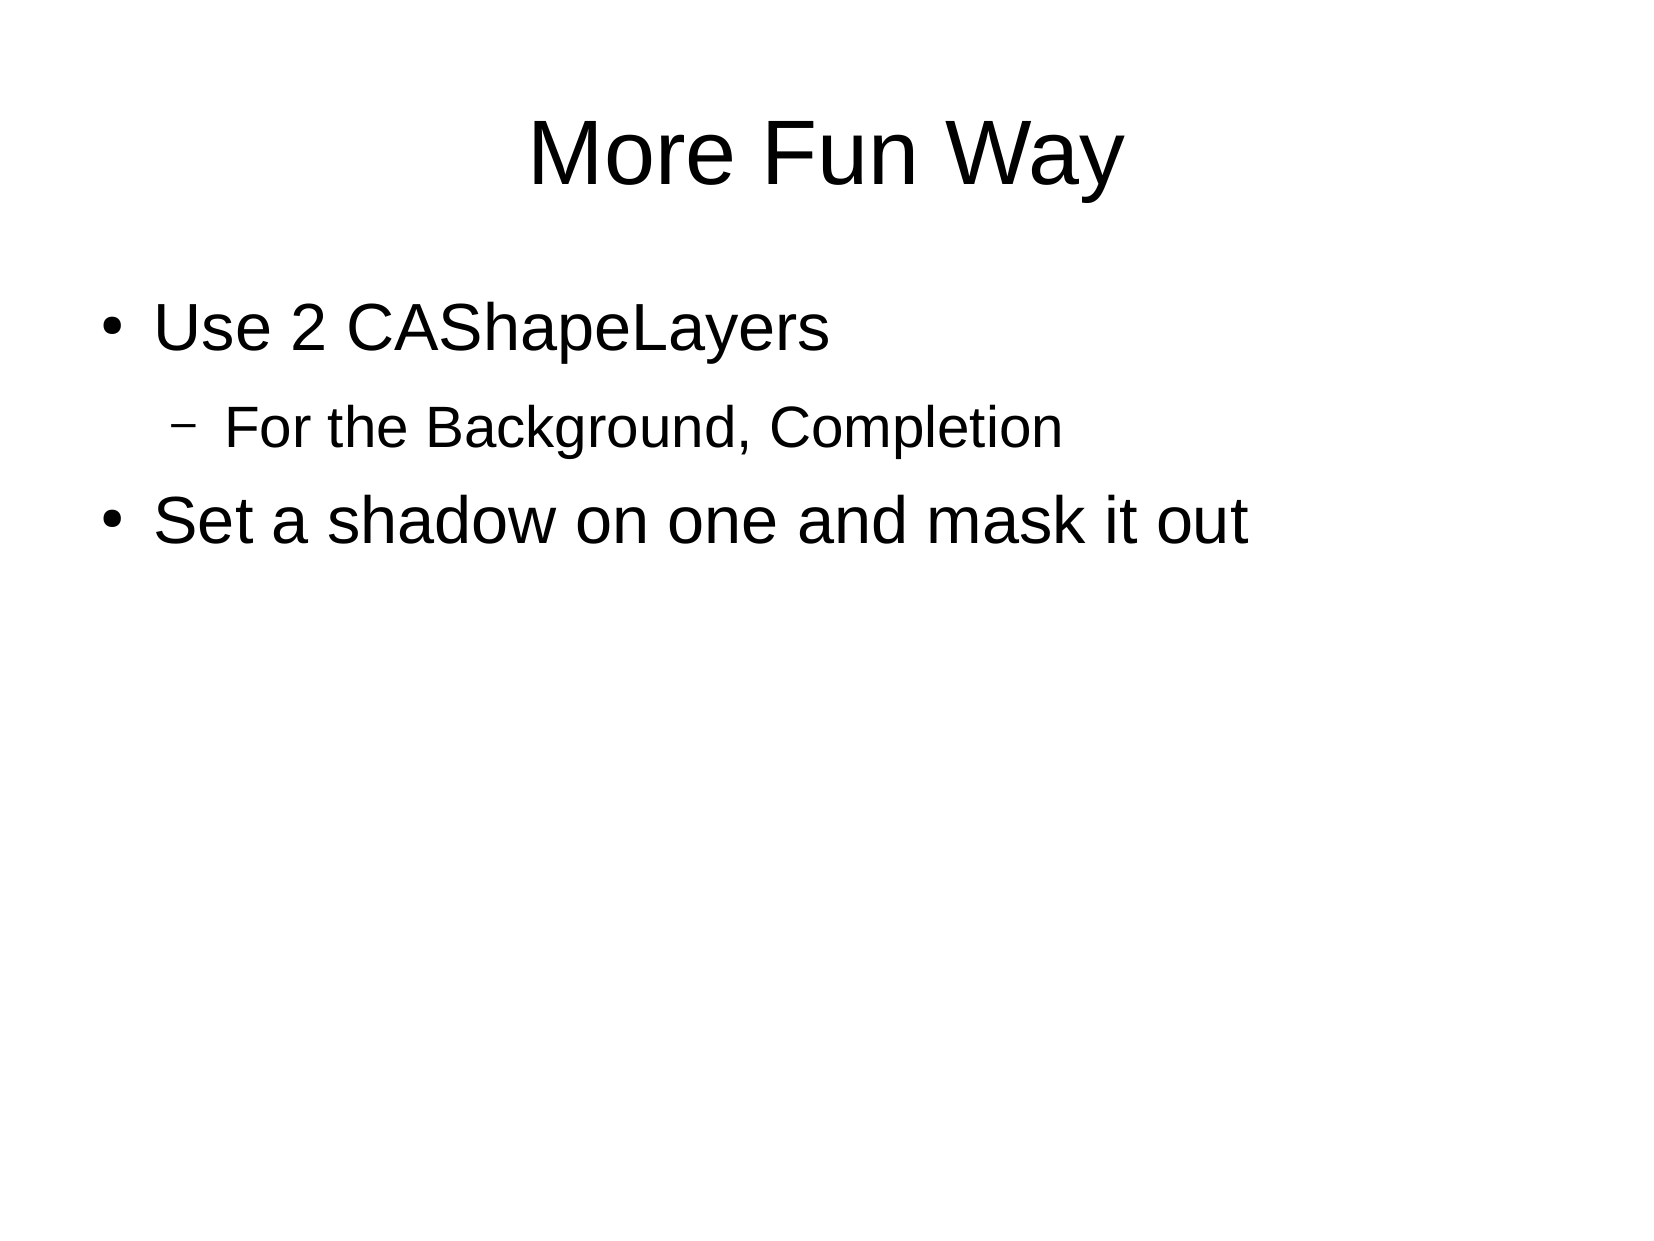

# More Fun Way
Use 2 CAShapeLayers
For the Background, Completion
Set a shadow on one and mask it out